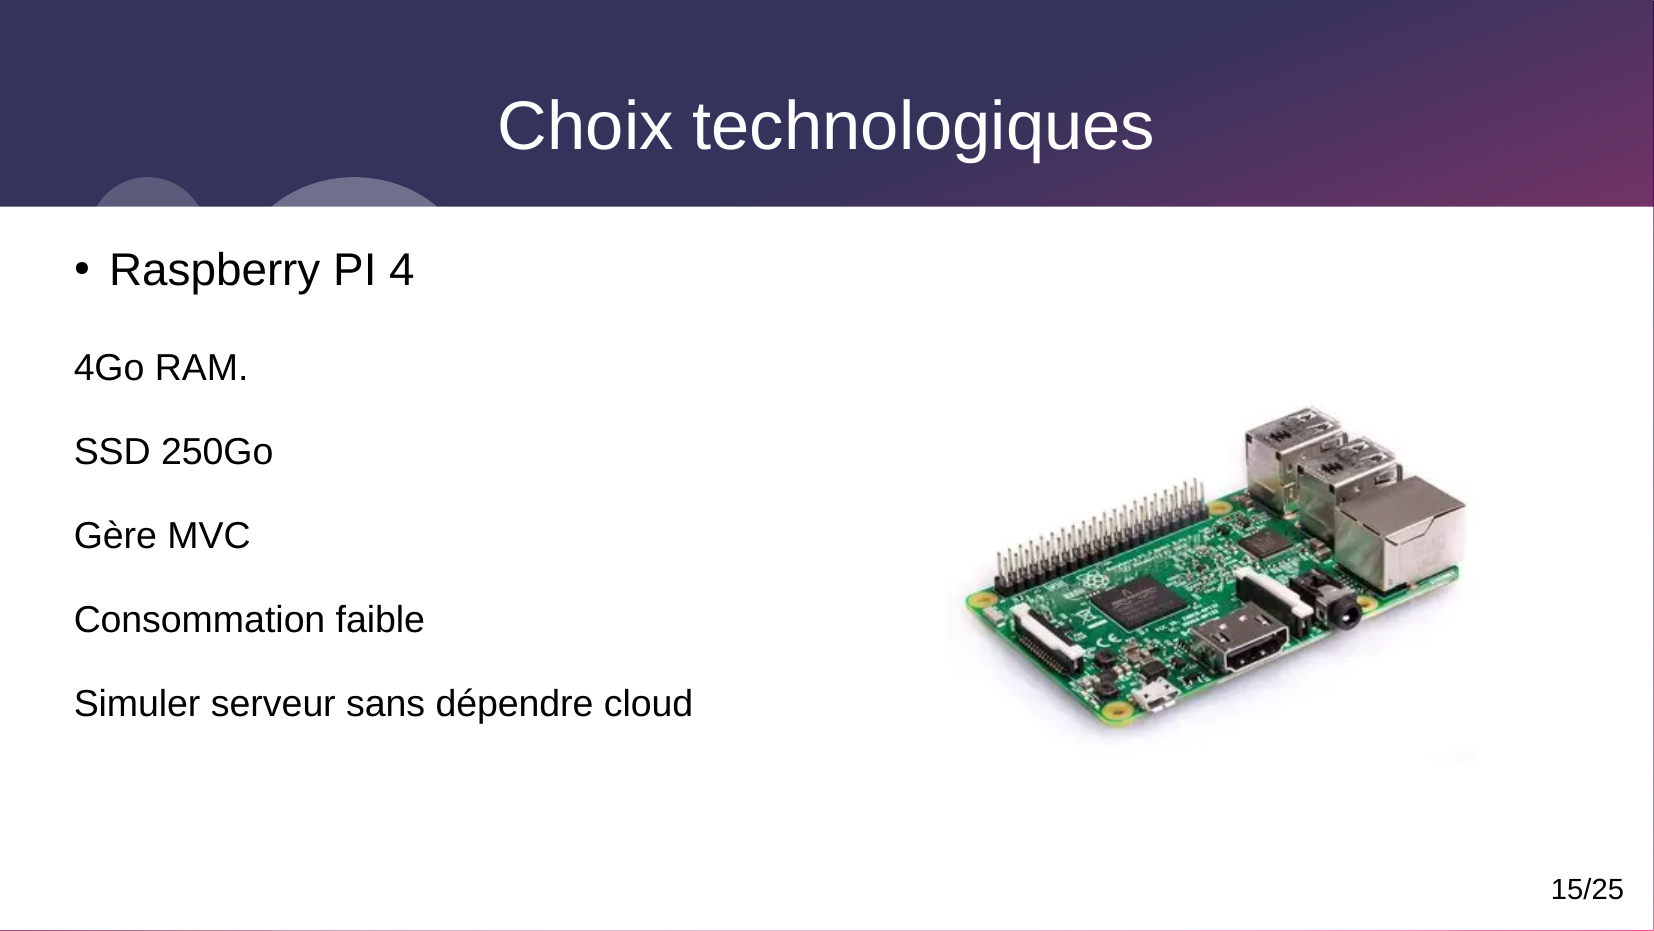

# Choix technologiques
Raspberry PI 4
4Go RAM.
SSD 250Go
Gère MVC
Consommation faible
Simuler serveur sans dépendre cloud
15